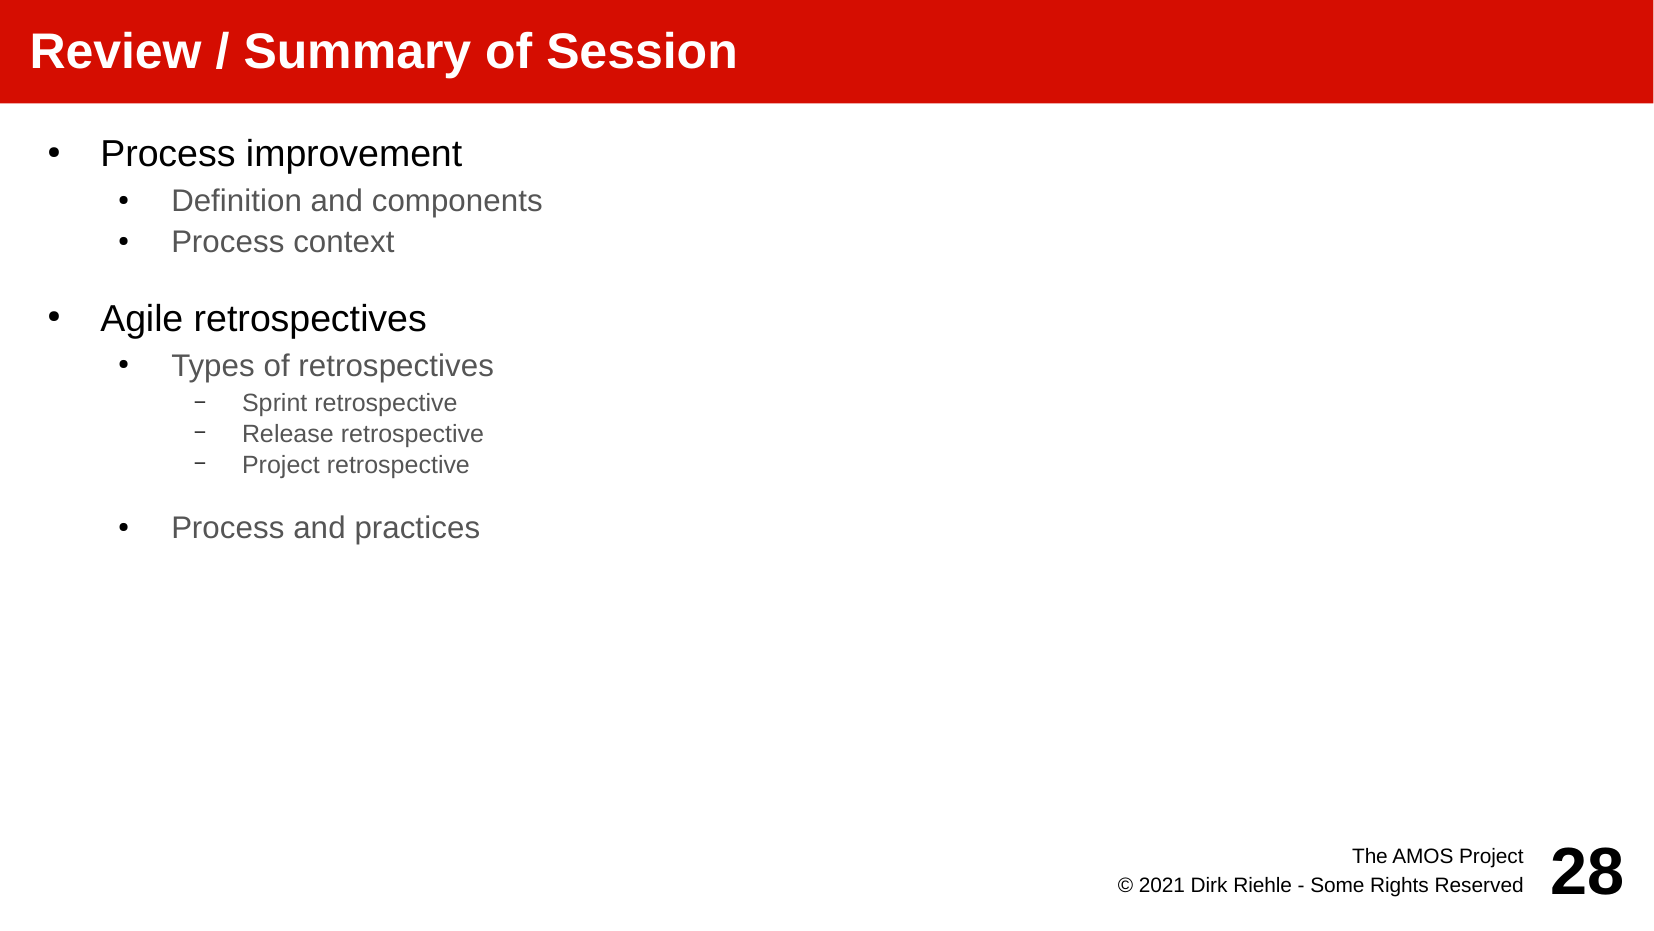

# Review / Summary of Session
Process improvement
Definition and components
Process context
Agile retrospectives
Types of retrospectives
Sprint retrospective
Release retrospective
Project retrospective
Process and practices
The AMOS Project
28
© 2021 Dirk Riehle - Some Rights Reserved